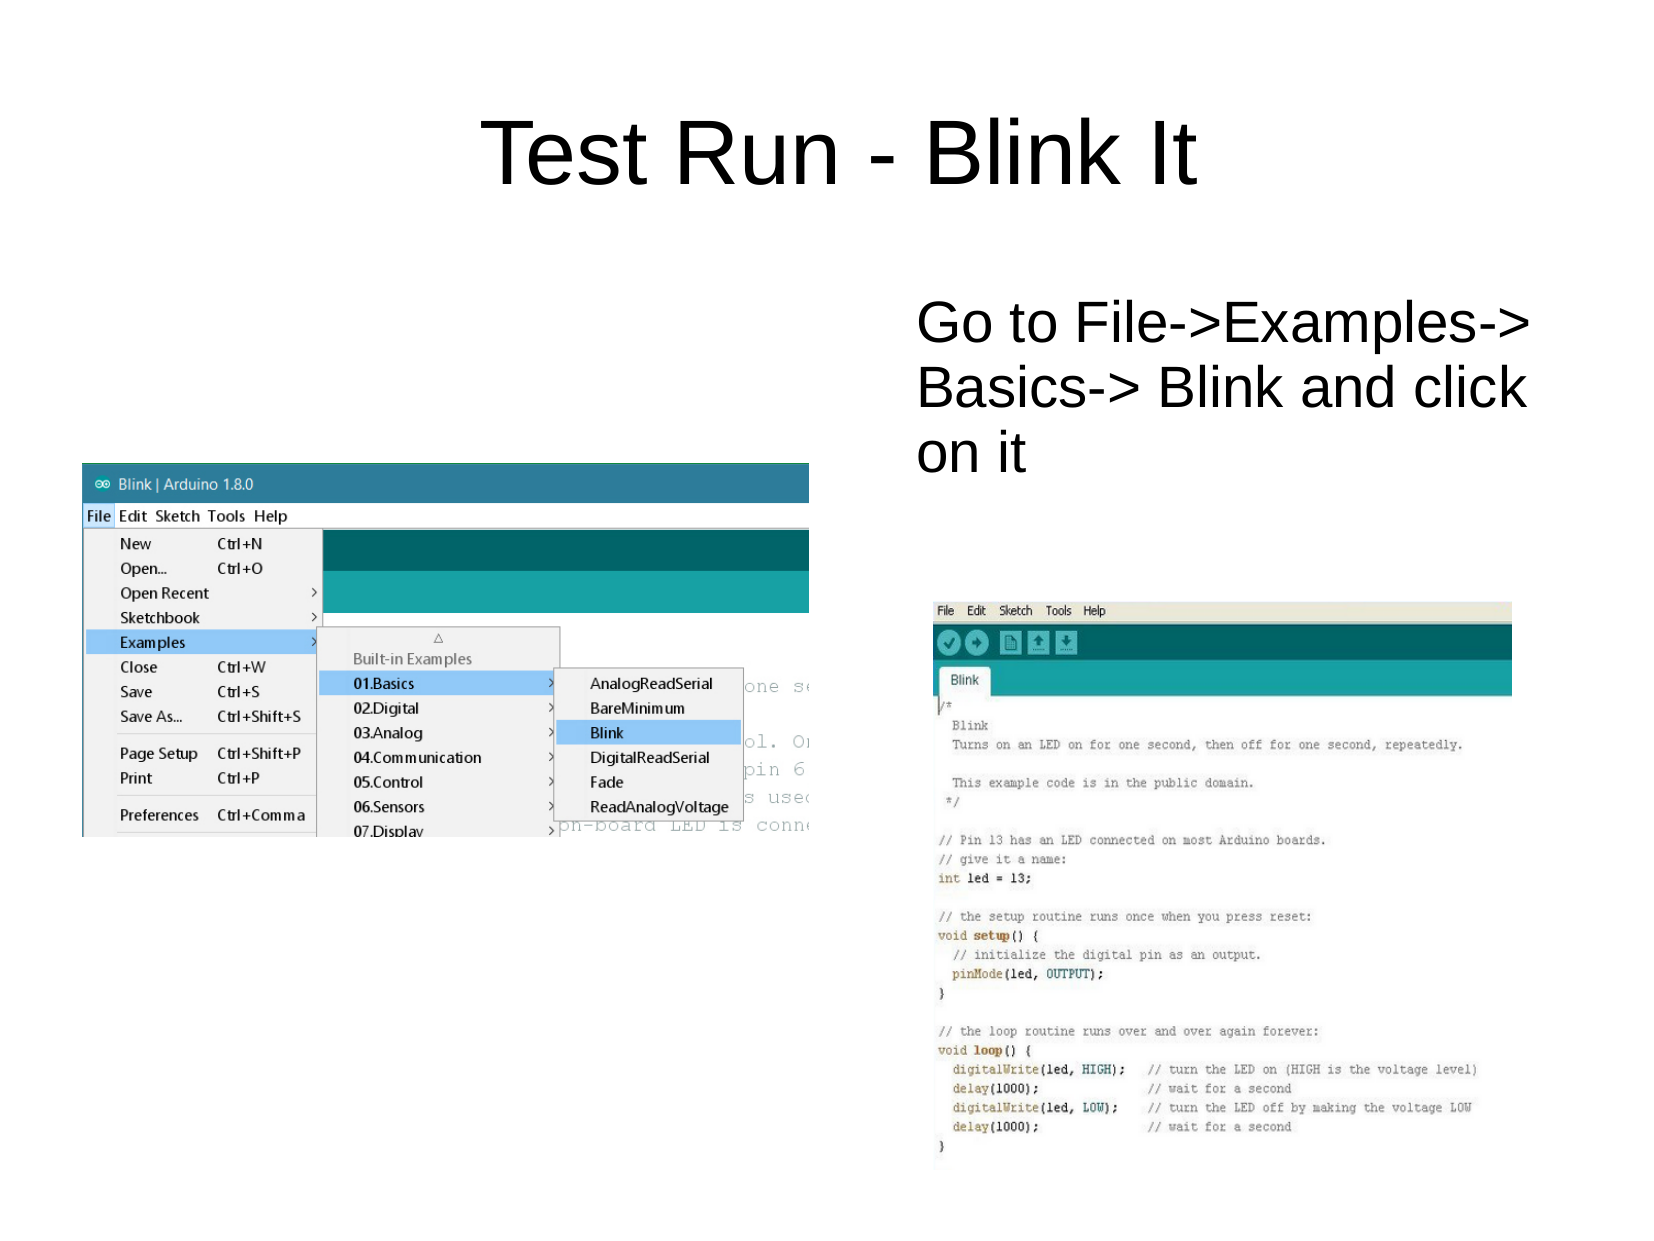

# Test Run - Blink It
Go to File->Examples-> Basics-> Blink and click on it